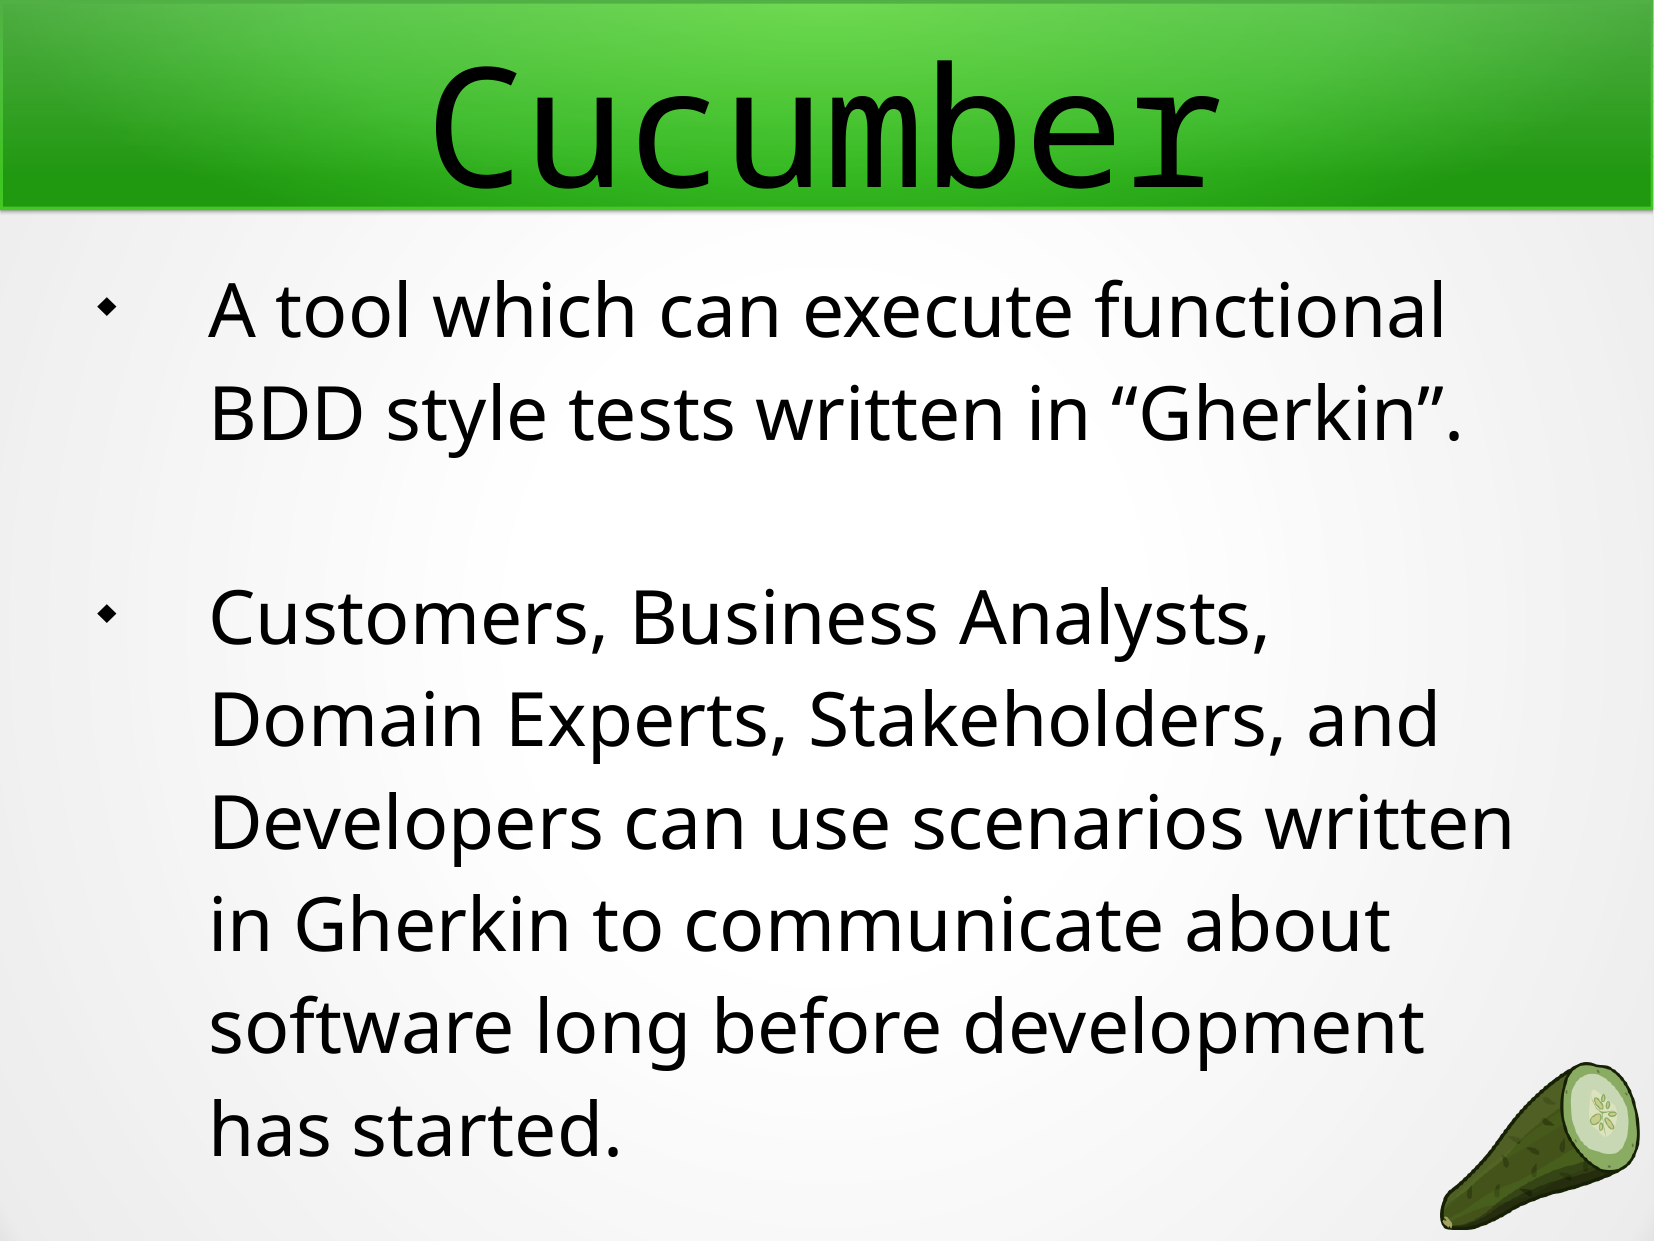

Cucumber
A tool which can execute functional BDD style tests written in “Gherkin”.
Customers, Business Analysts, Domain Experts, Stakeholders, and Developers can use scenarios written in Gherkin to communicate about software long before development has started.